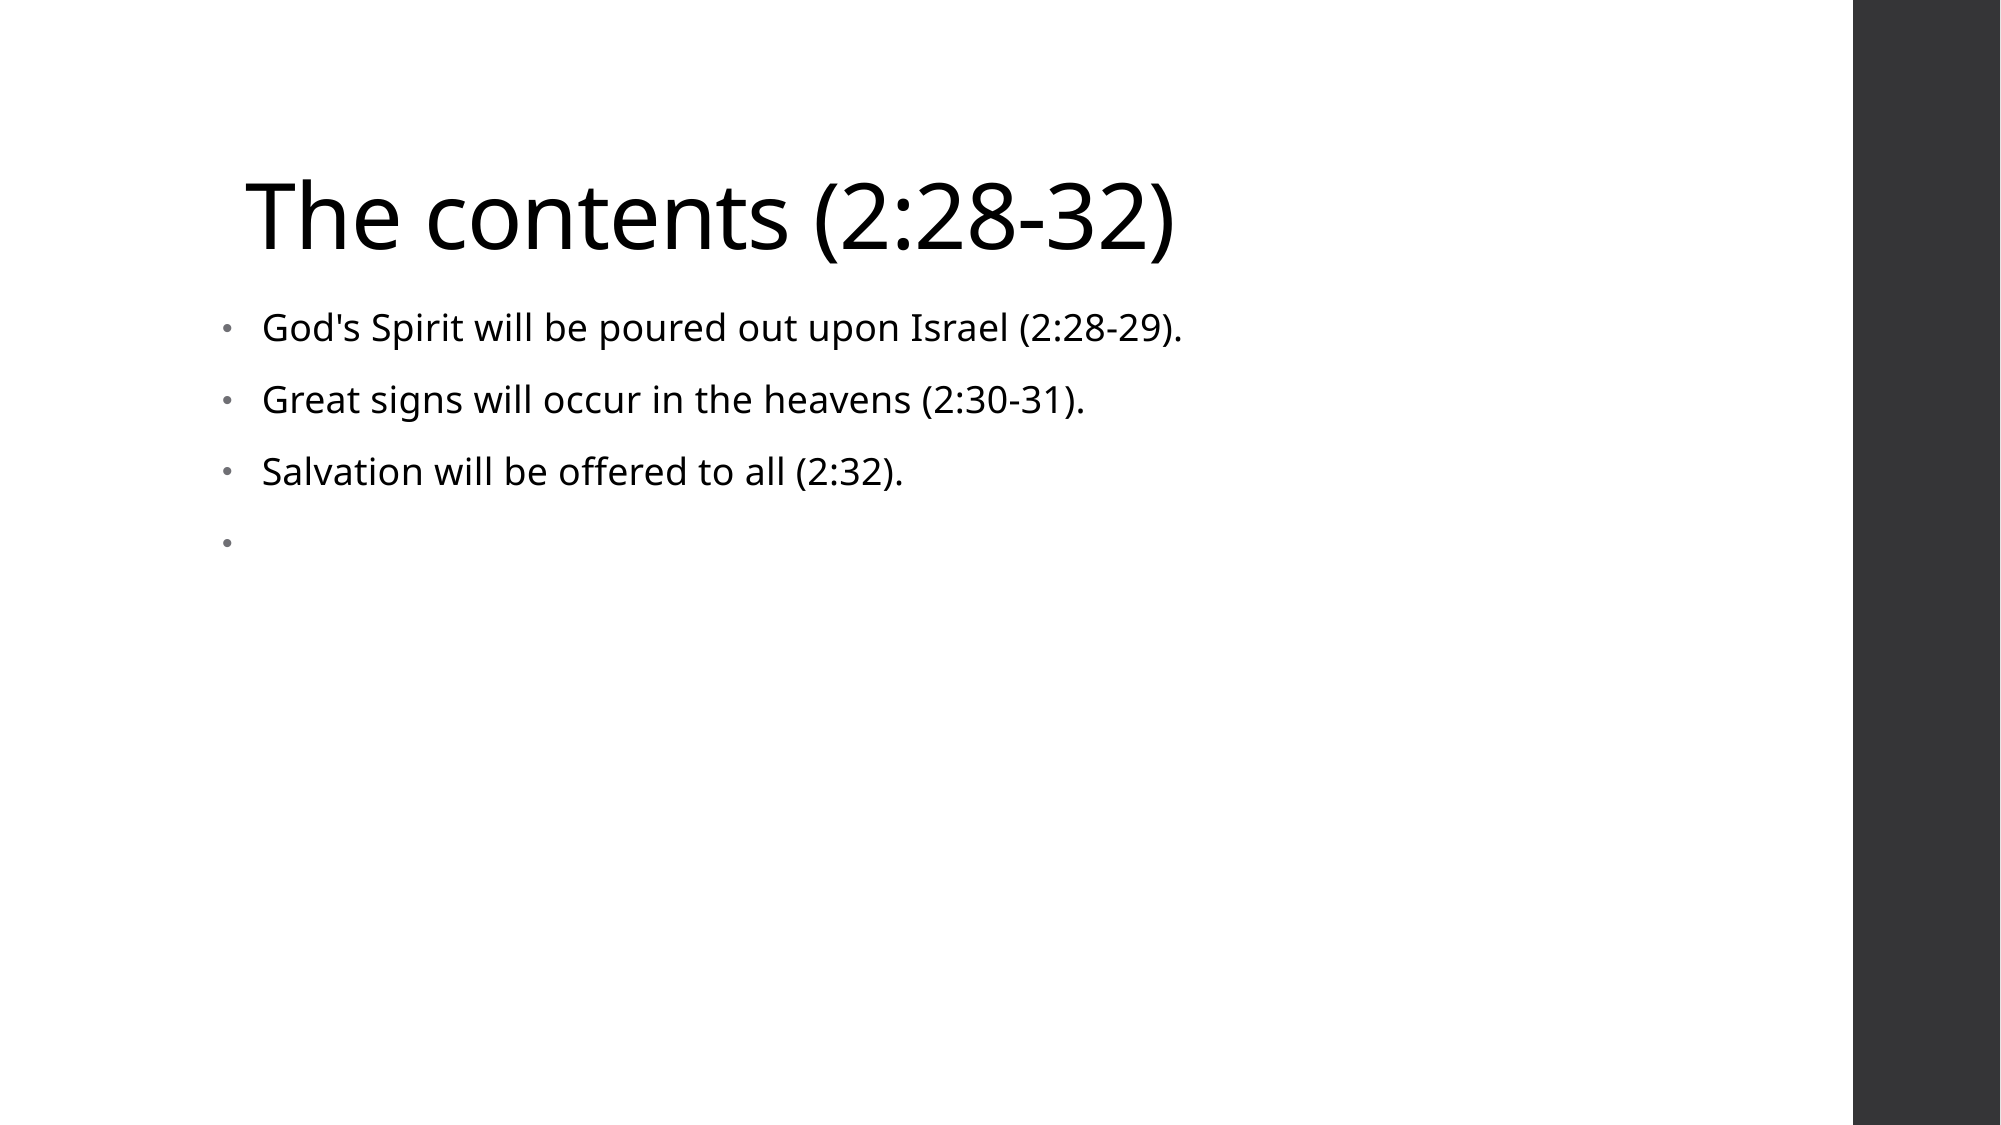

# The contents (2:28-32)
 God's Spirit will be poured out upon Israel (2:28-29).
 Great signs will occur in the heavens (2:30-31).
 Salvation will be offered to all (2:32).